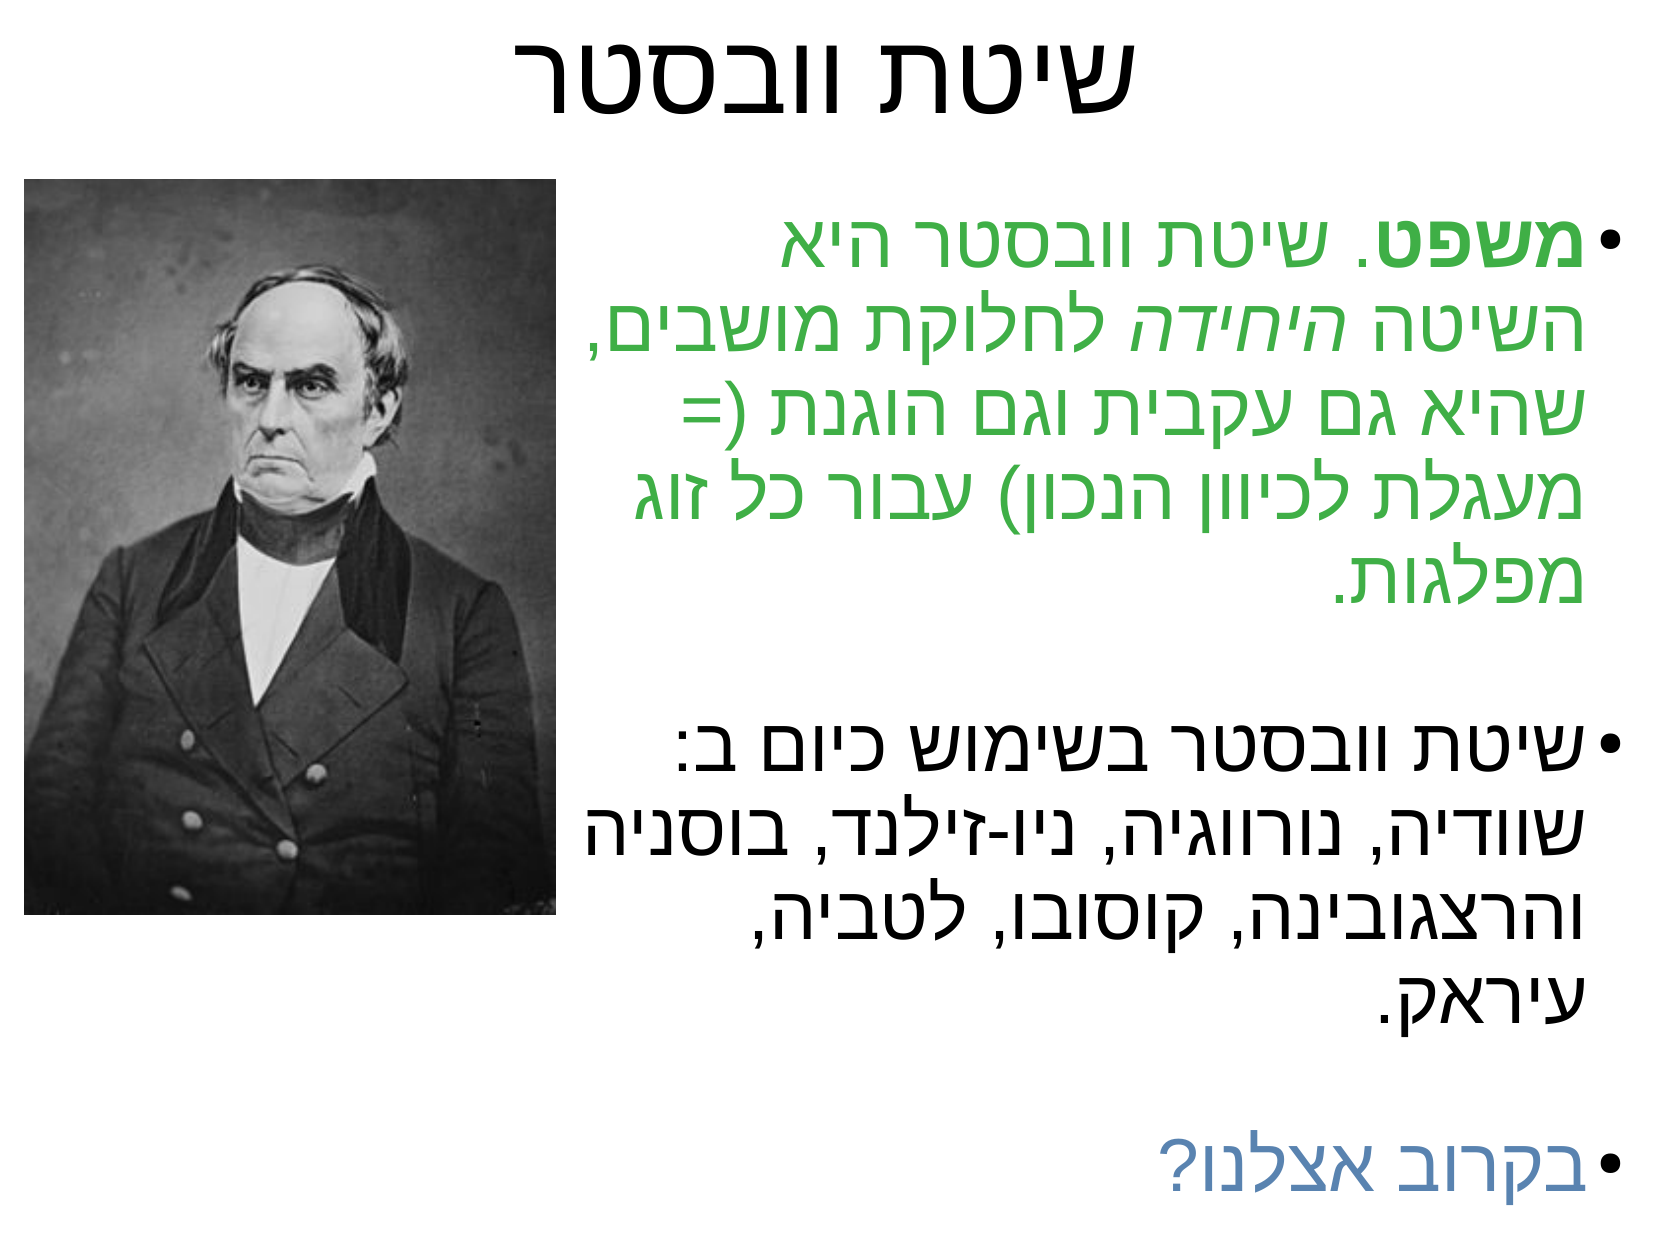

# שיטת וובסטר
משפט. שיטת וובסטר היא השיטה היחידה לחלוקת מושבים, שהיא גם עקבית וגם הוגנת (= מעגלת לכיוון הנכון) עבור כל זוג מפלגות.
שיטת וובסטר בשימוש כיום ב:
שוודיה, נורווגיה, ניו-זילנד, בוסניה והרצגובינה, קוסובו, לטביה, עיראק.
בקרוב אצלנו?